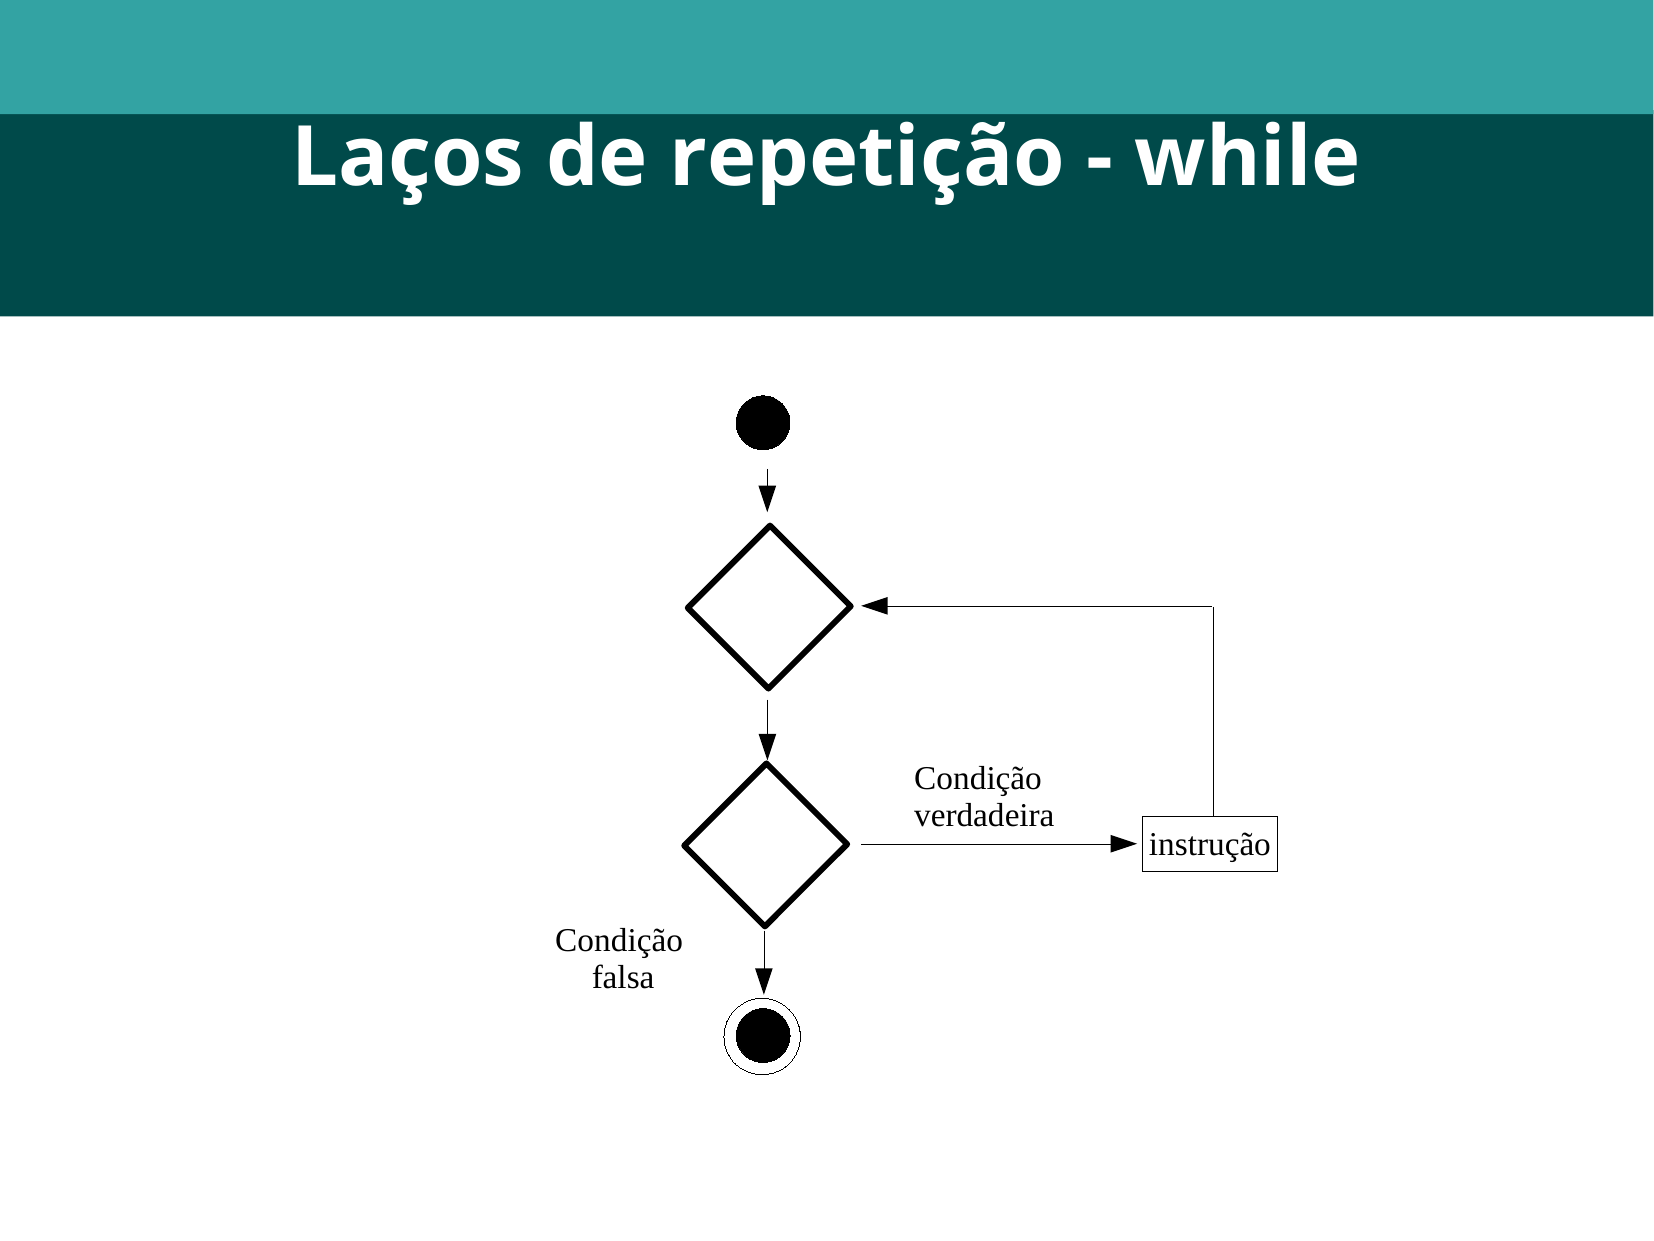

# Laços de repetição - while
Condição
verdadeira
instrução
Condição
falsa